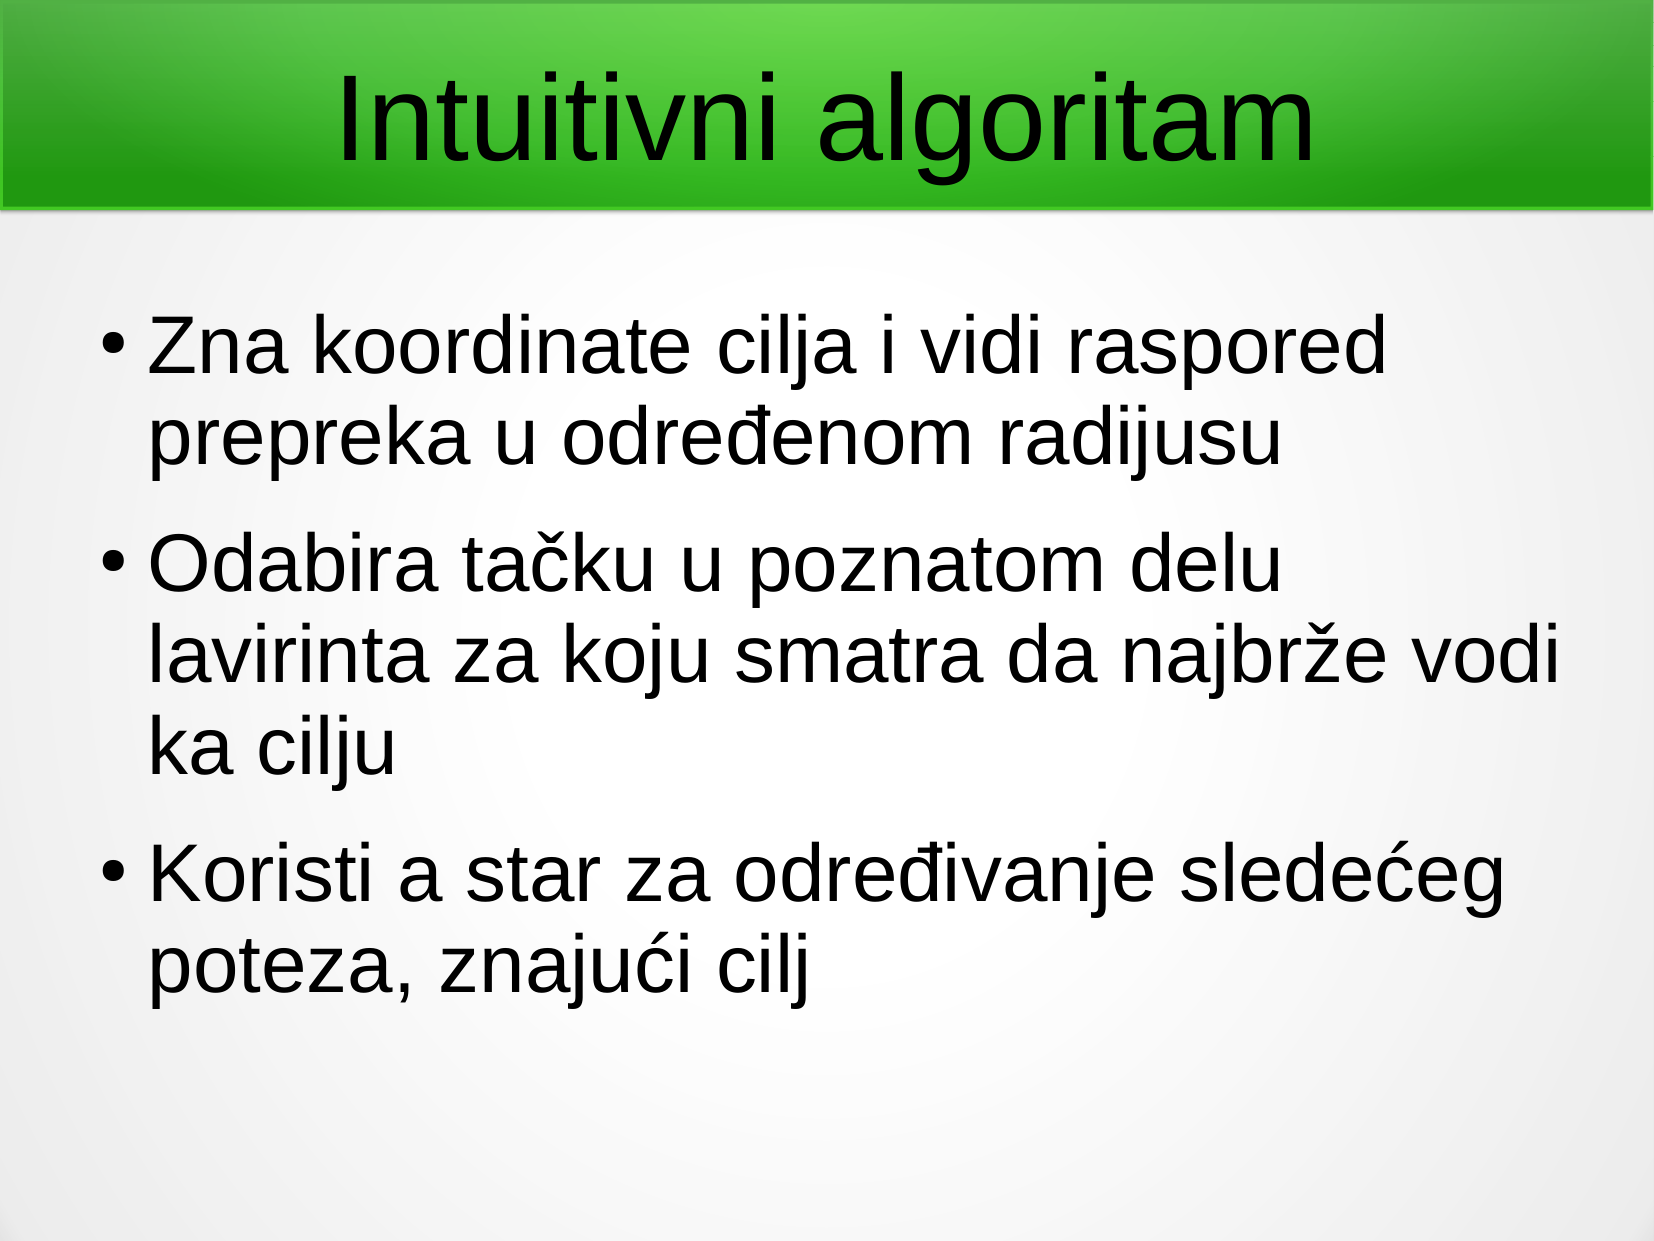

# Intuitivni algoritam
Zna koordinate cilja i vidi raspored prepreka u određenom radijusu
Odabira tačku u poznatom delu lavirinta za koju smatra da najbrže vodi ka cilju
Koristi a star za određivanje sledećeg poteza, znajući cilj